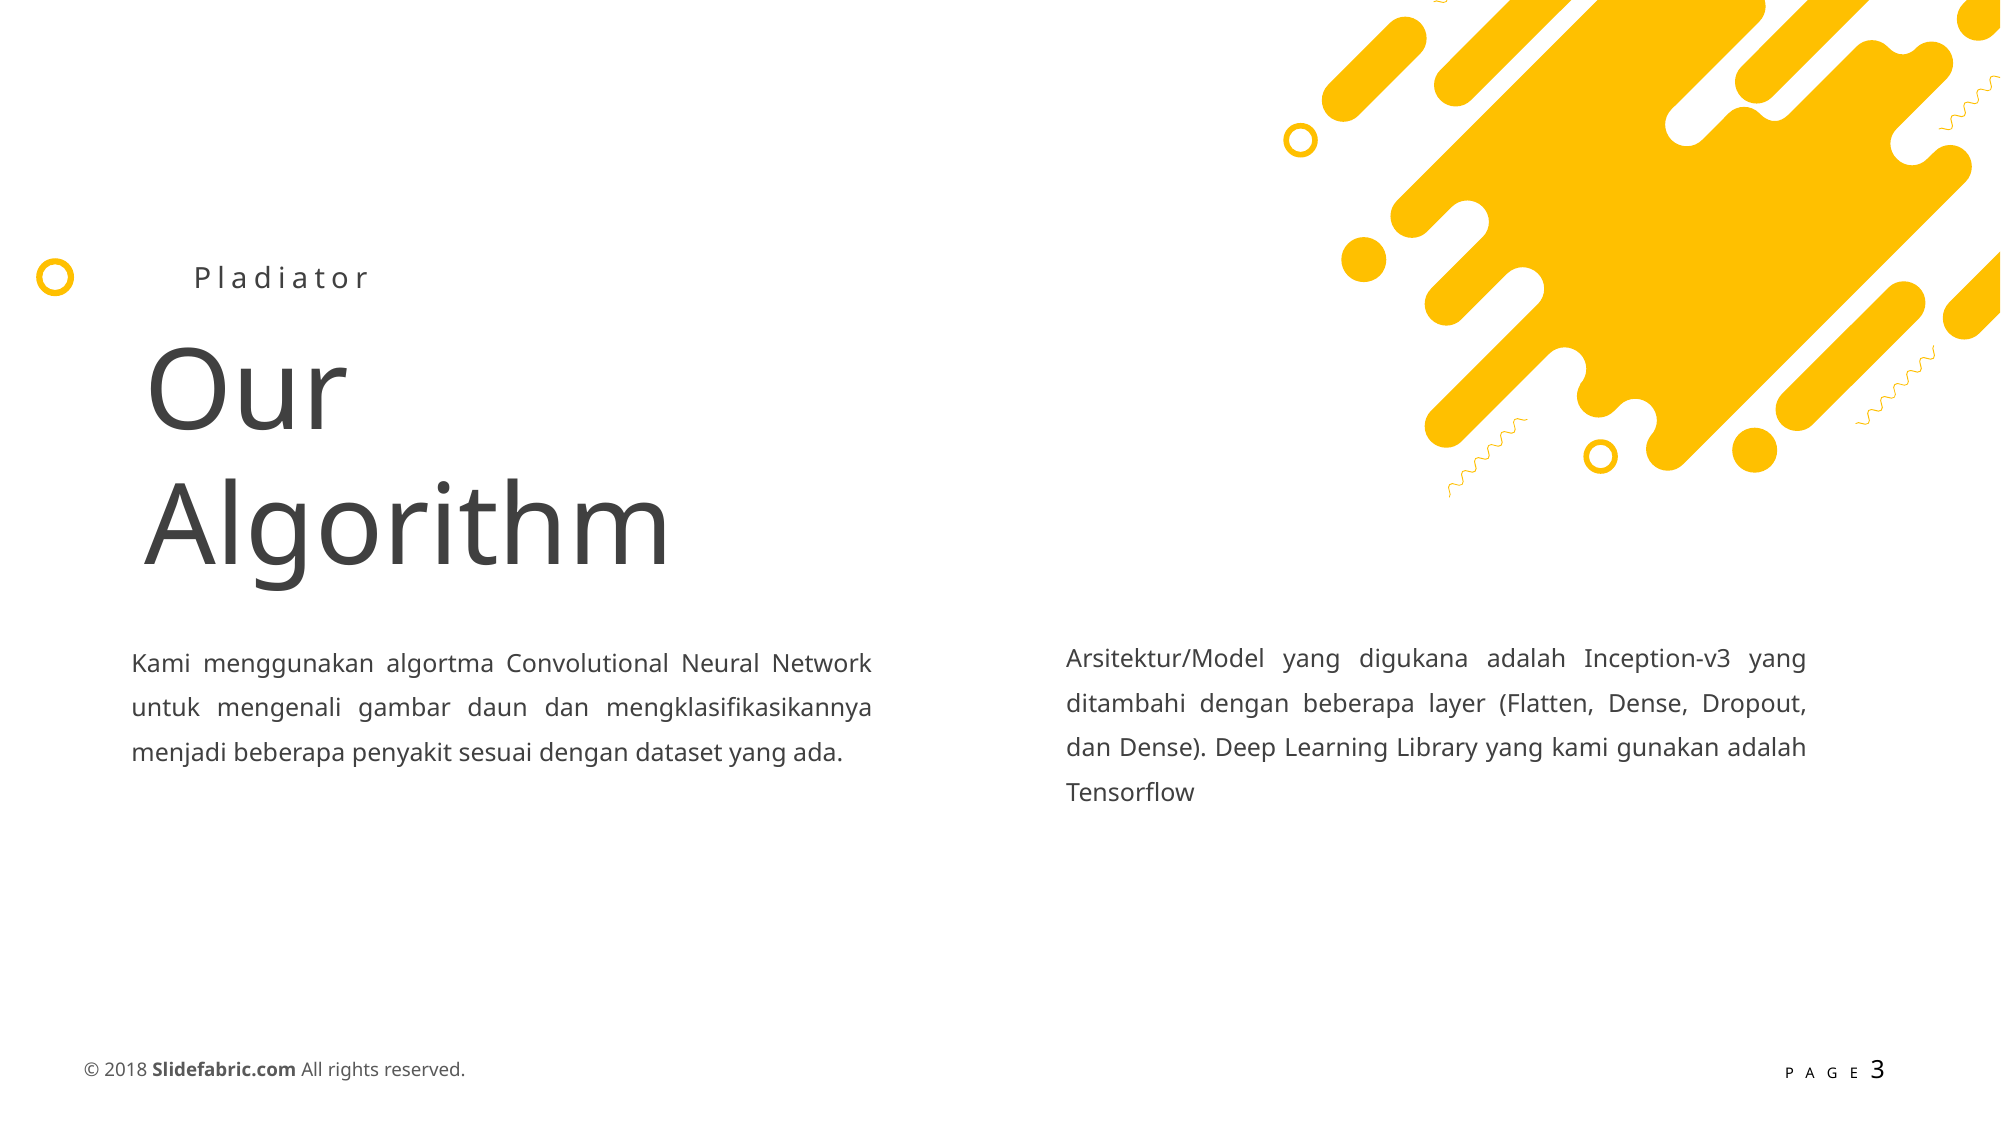

Pladiator
Our
Algorithm
Arsitektur/Model yang digukana adalah Inception-v3 yang ditambahi dengan beberapa layer (Flatten, Dense, Dropout, dan Dense). Deep Learning Library yang kami gunakan adalah Tensorflow
Kami menggunakan algortma Convolutional Neural Network untuk mengenali gambar daun dan mengklasifikasikannya menjadi beberapa penyakit sesuai dengan dataset yang ada.